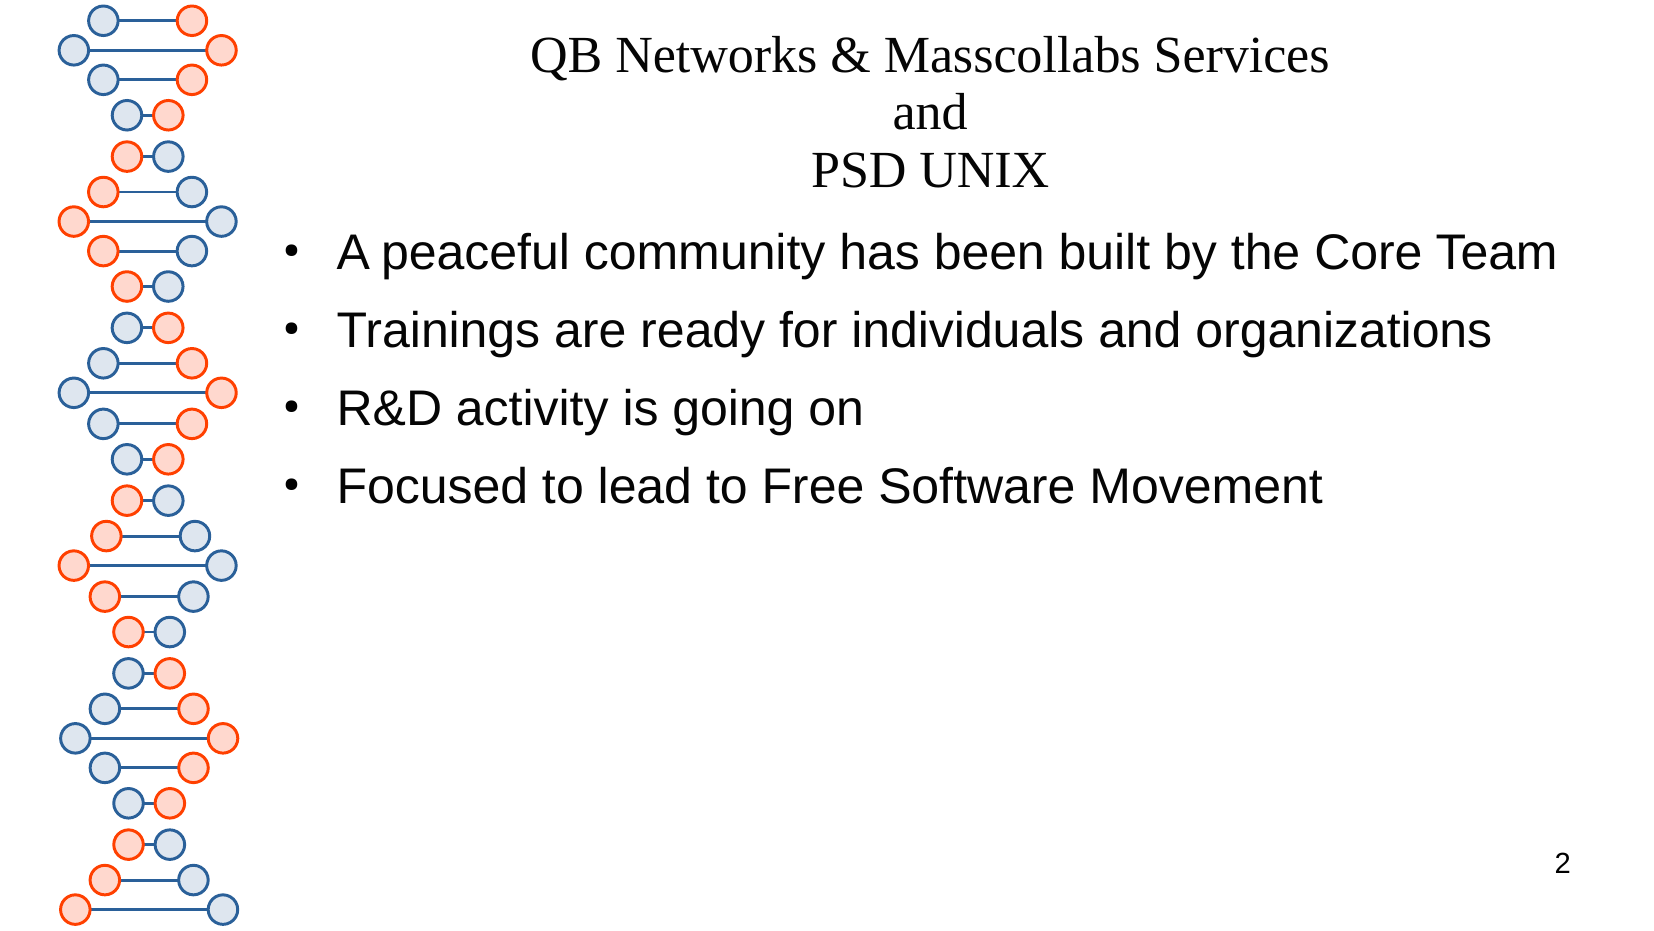

# QB Networks & Masscollabs Services and PSD UNIX
A peaceful community has been built by the Core Team
Trainings are ready for individuals and organizations
R&D activity is going on
Focused to lead to Free Software Movement
2